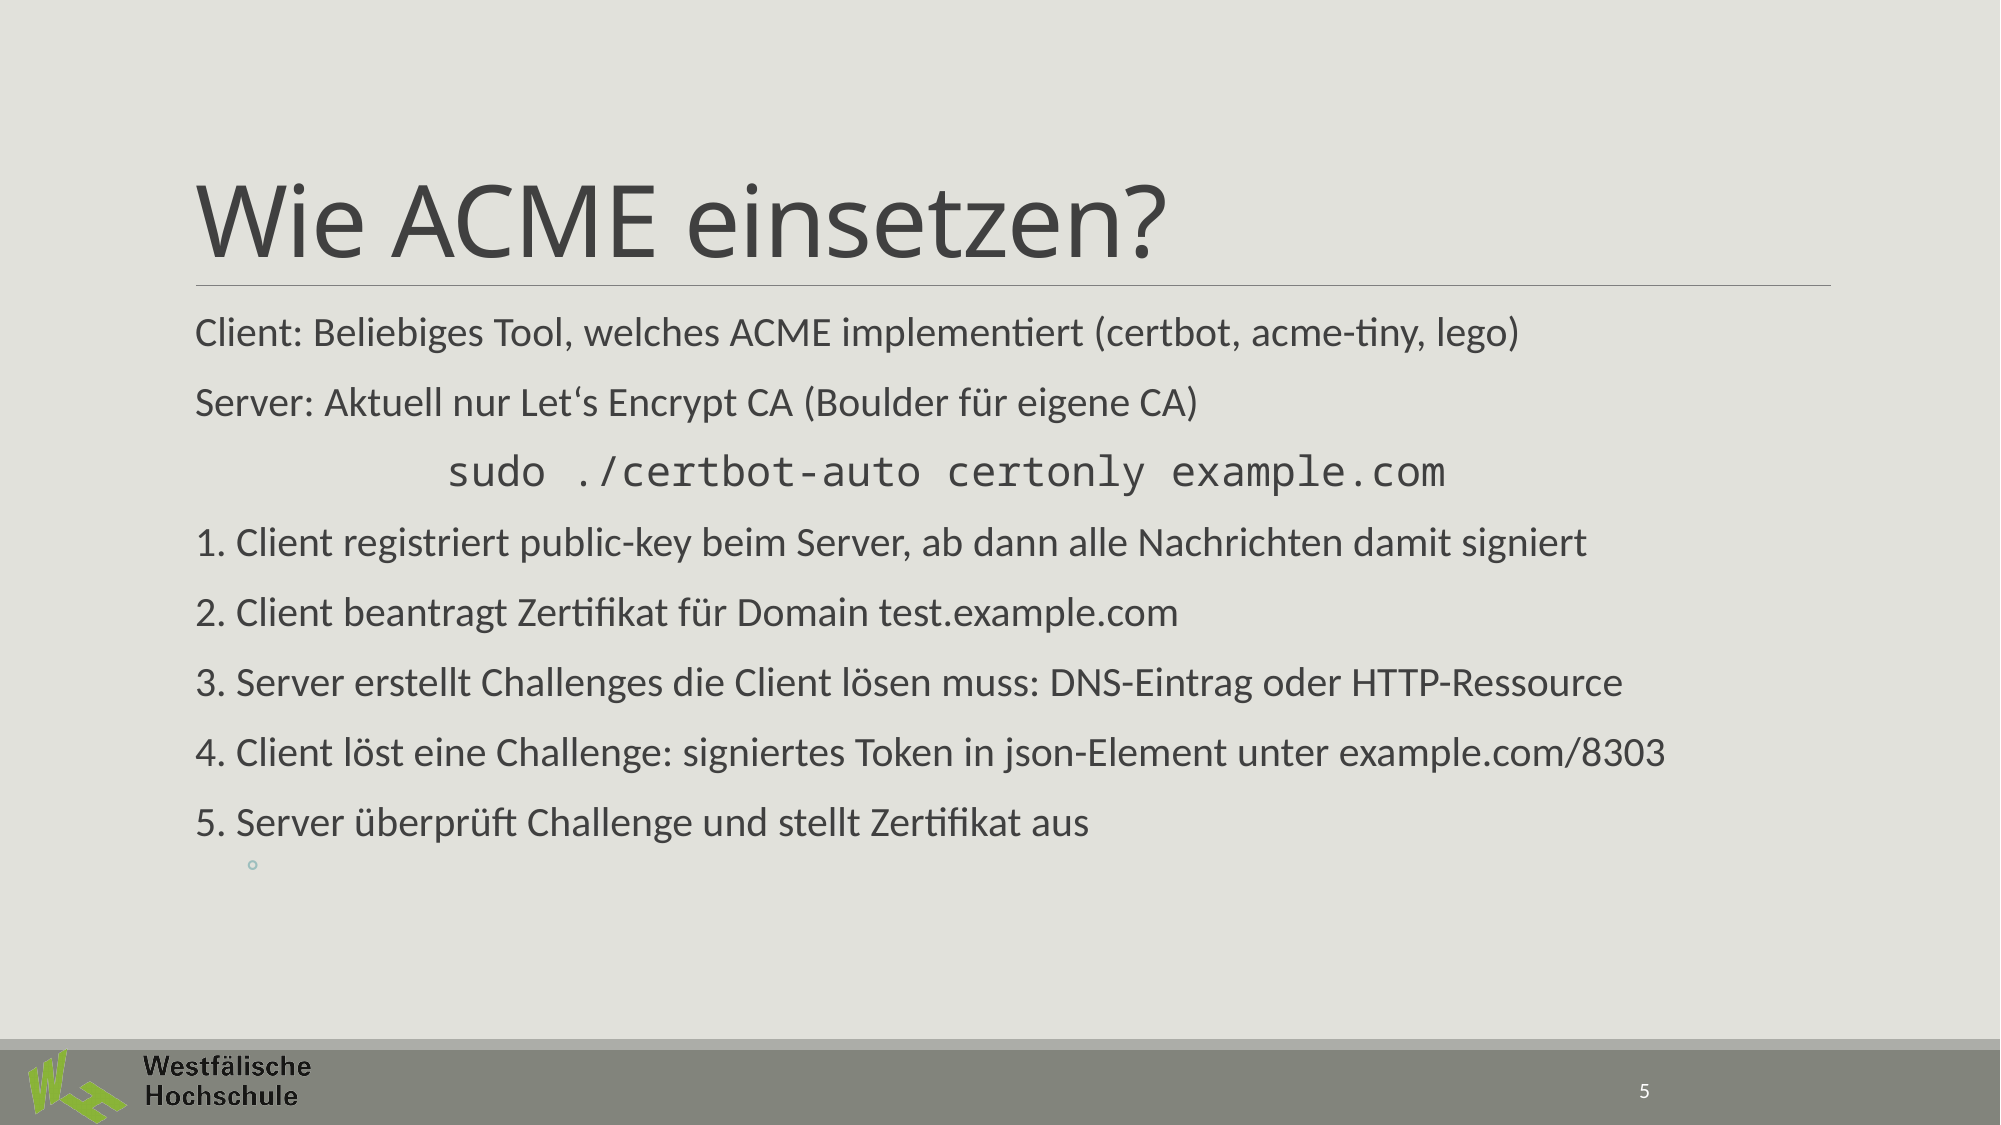

# Wie ACME einsetzen?
Client: Beliebiges Tool, welches ACME implementiert (certbot, acme-tiny, lego)
Server: Aktuell nur Let‘s Encrypt CA (Boulder für eigene CA)
sudo ./certbot-auto certonly example.com
1. Client registriert public-key beim Server, ab dann alle Nachrichten damit signiert
2. Client beantragt Zertifikat für Domain test.example.com
3. Server erstellt Challenges die Client lösen muss: DNS-Eintrag oder HTTP-Ressource
4. Client löst eine Challenge: signiertes Token in json-Element unter example.com/8303
5. Server überprüft Challenge und stellt Zertifikat aus